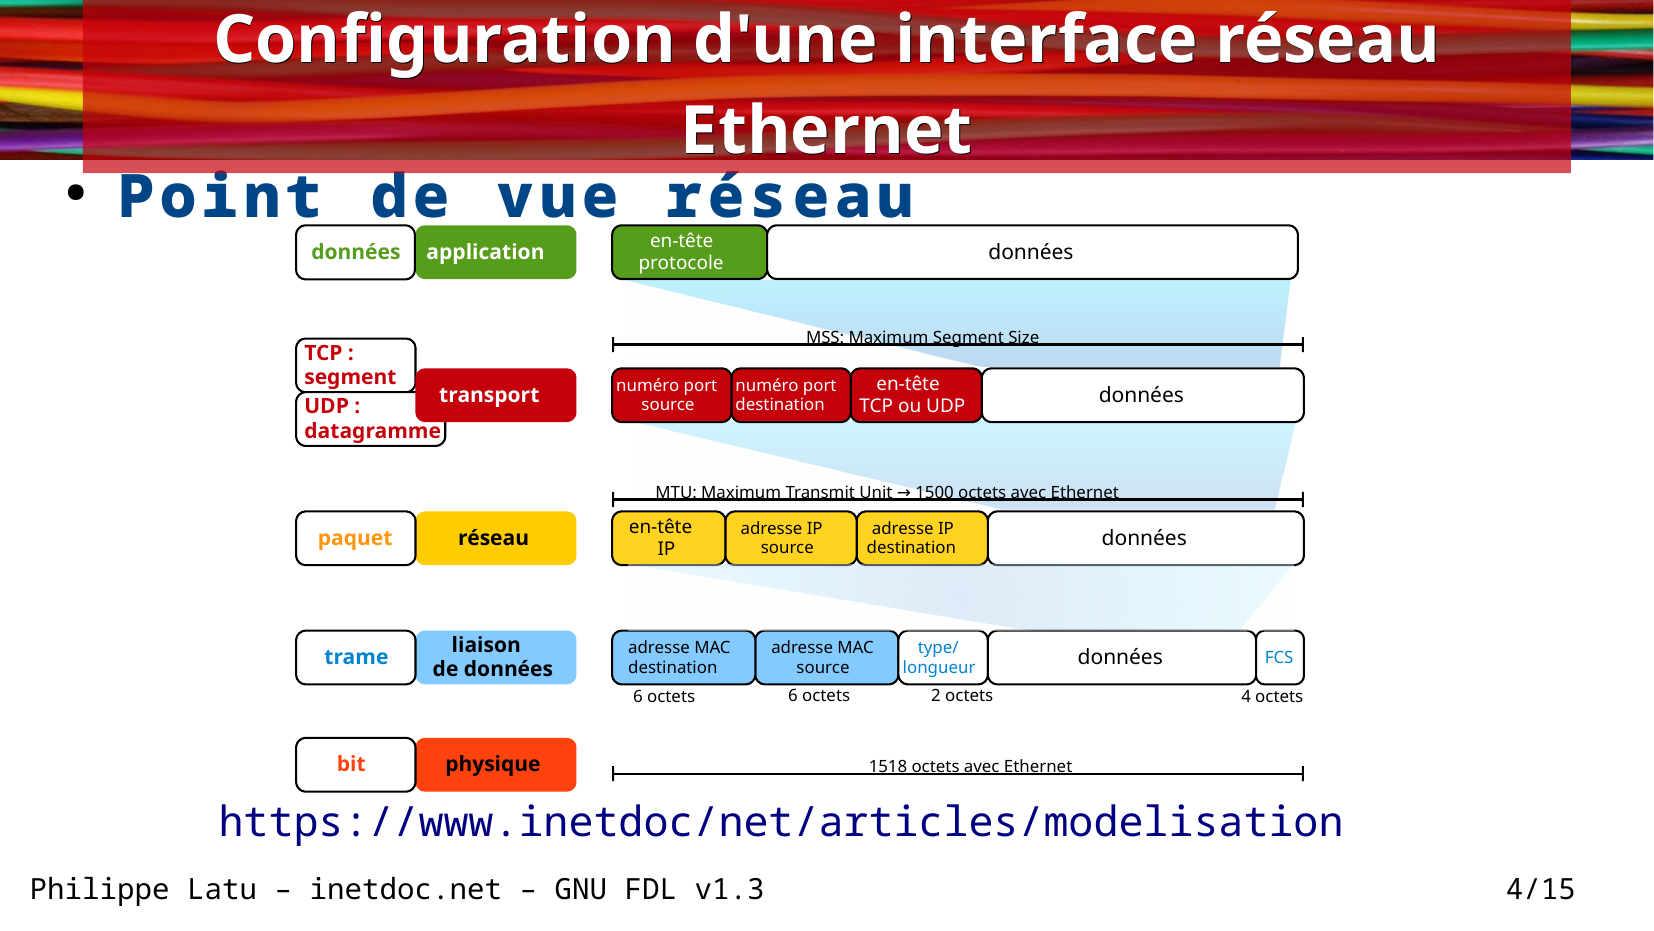

Configuration d'une interface réseau Ethernet
# Point de vue réseau
https://www.inetdoc/net/articles/modelisation
Philippe Latu – inetdoc.net – GNU FDL v1.3											4/15